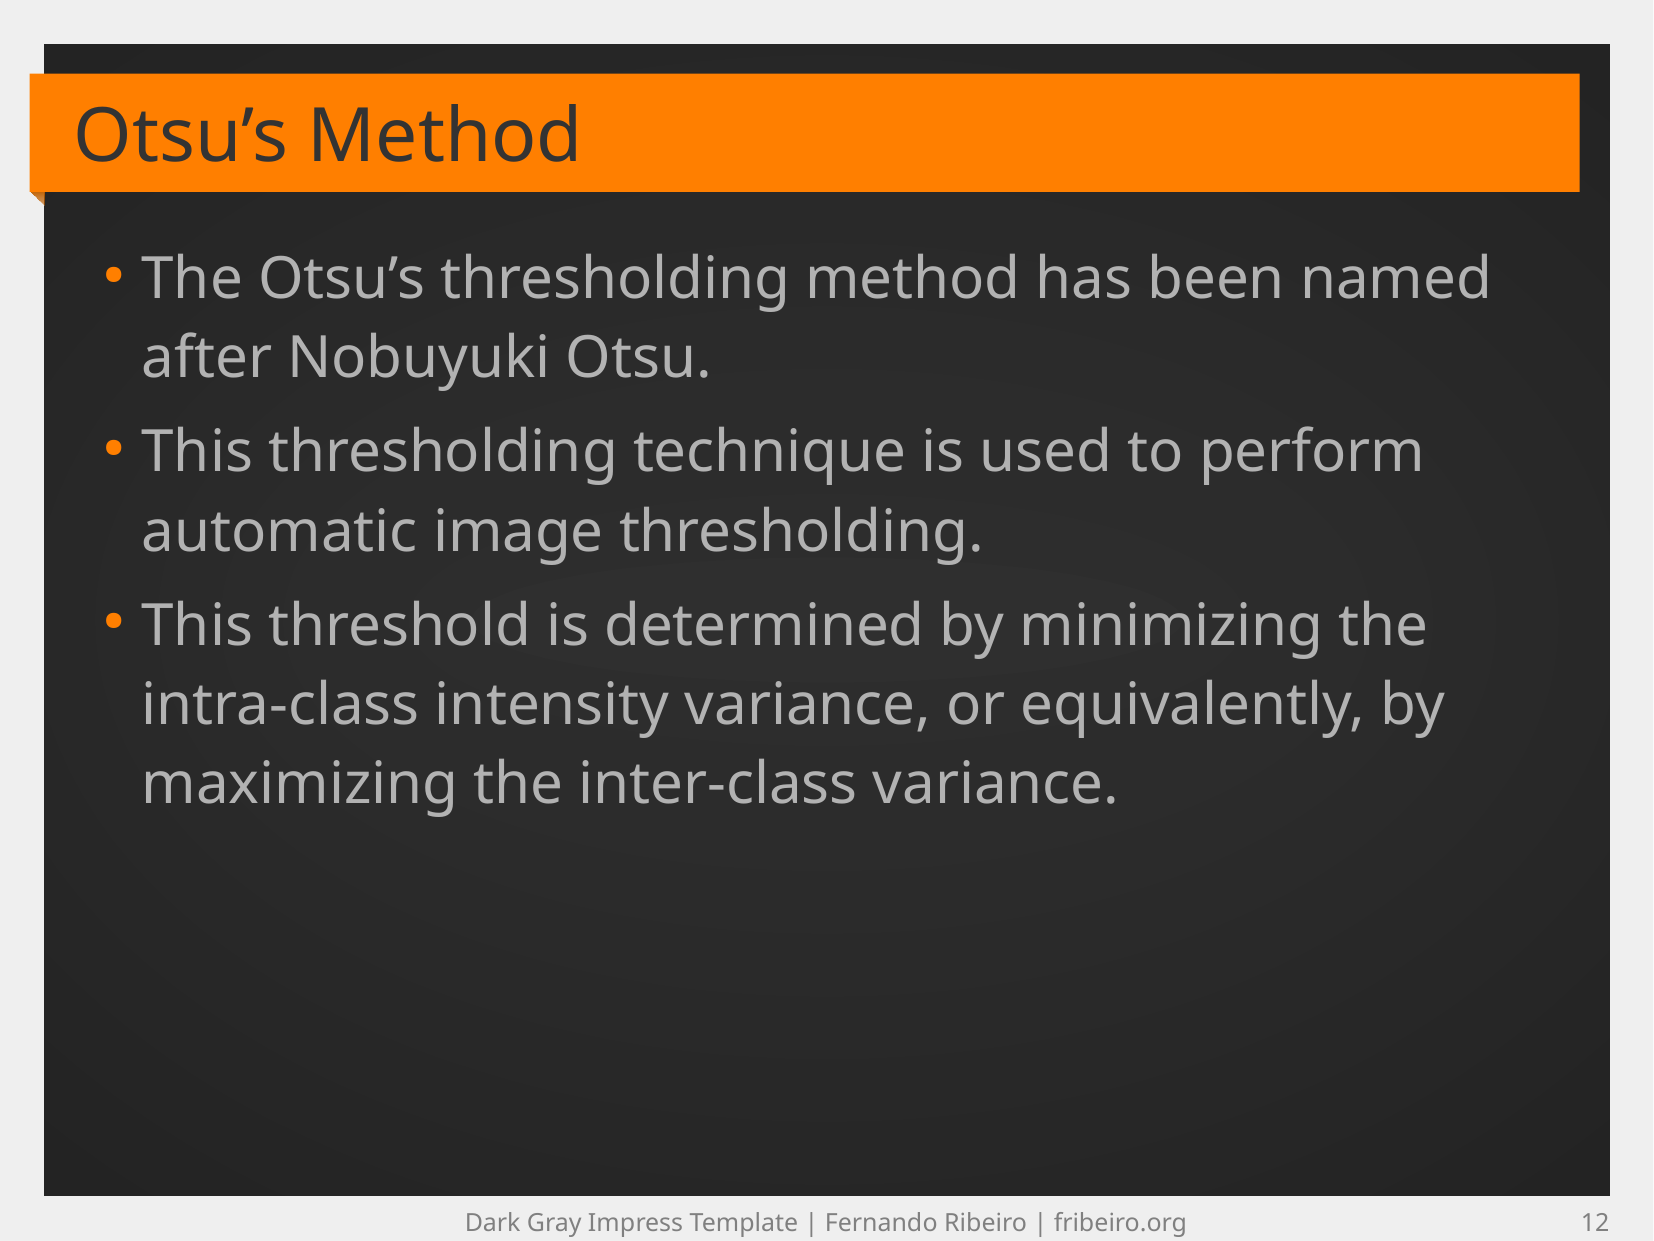

# Otsu’s Method
The Otsu’s thresholding method has been named after Nobuyuki Otsu.
This thresholding technique is used to perform automatic image thresholding.
This threshold is determined by minimizing the intra-class intensity variance, or equivalently, by maximizing the inter-class variance.
Dark Gray Impress Template | Fernando Ribeiro | fribeiro.org
12